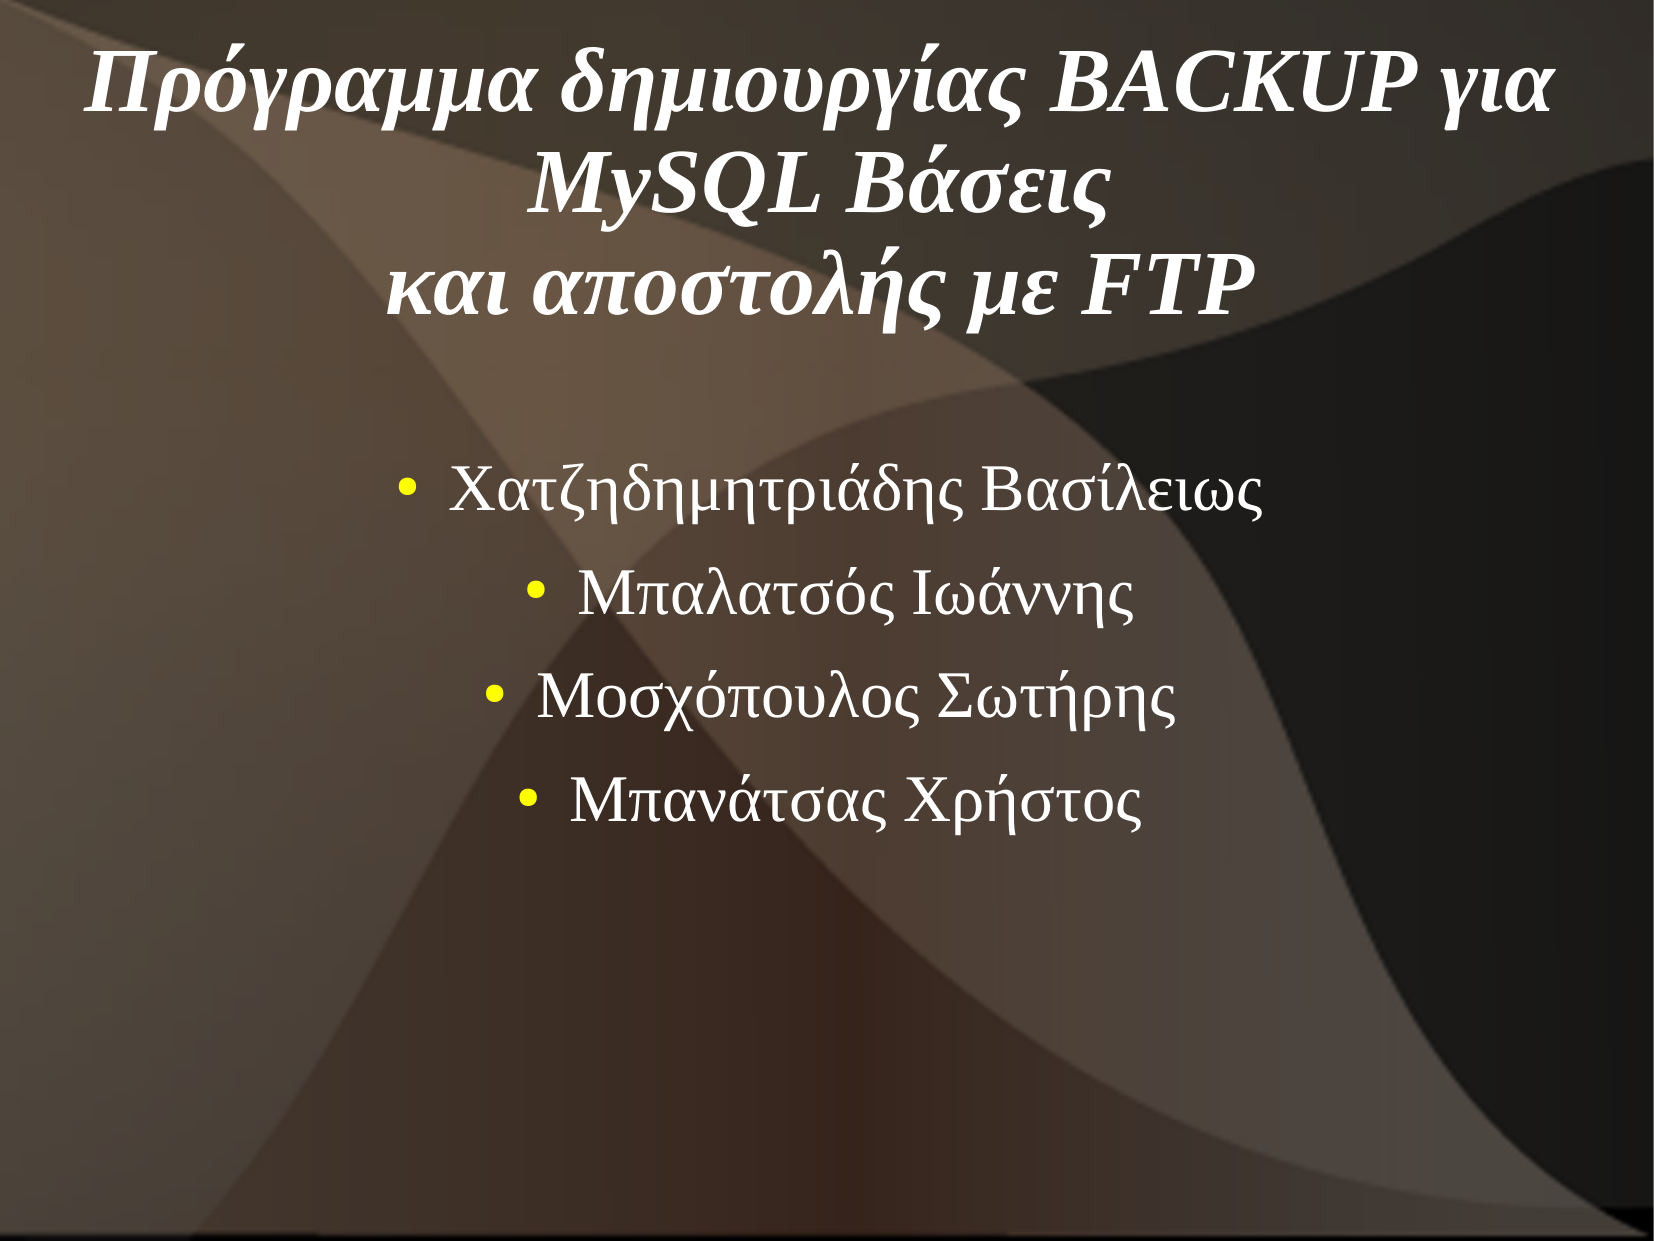

# Πρόγραμμα δημιουργίας BACKUP για MySQL Βάσεις και αποστολής με FTP
Χατζηδημητριάδης Βασίλειως
Μπαλατσός Ιωάννης
Μοσχόπουλος Σωτήρης
Μπανάτσας Χρήστος